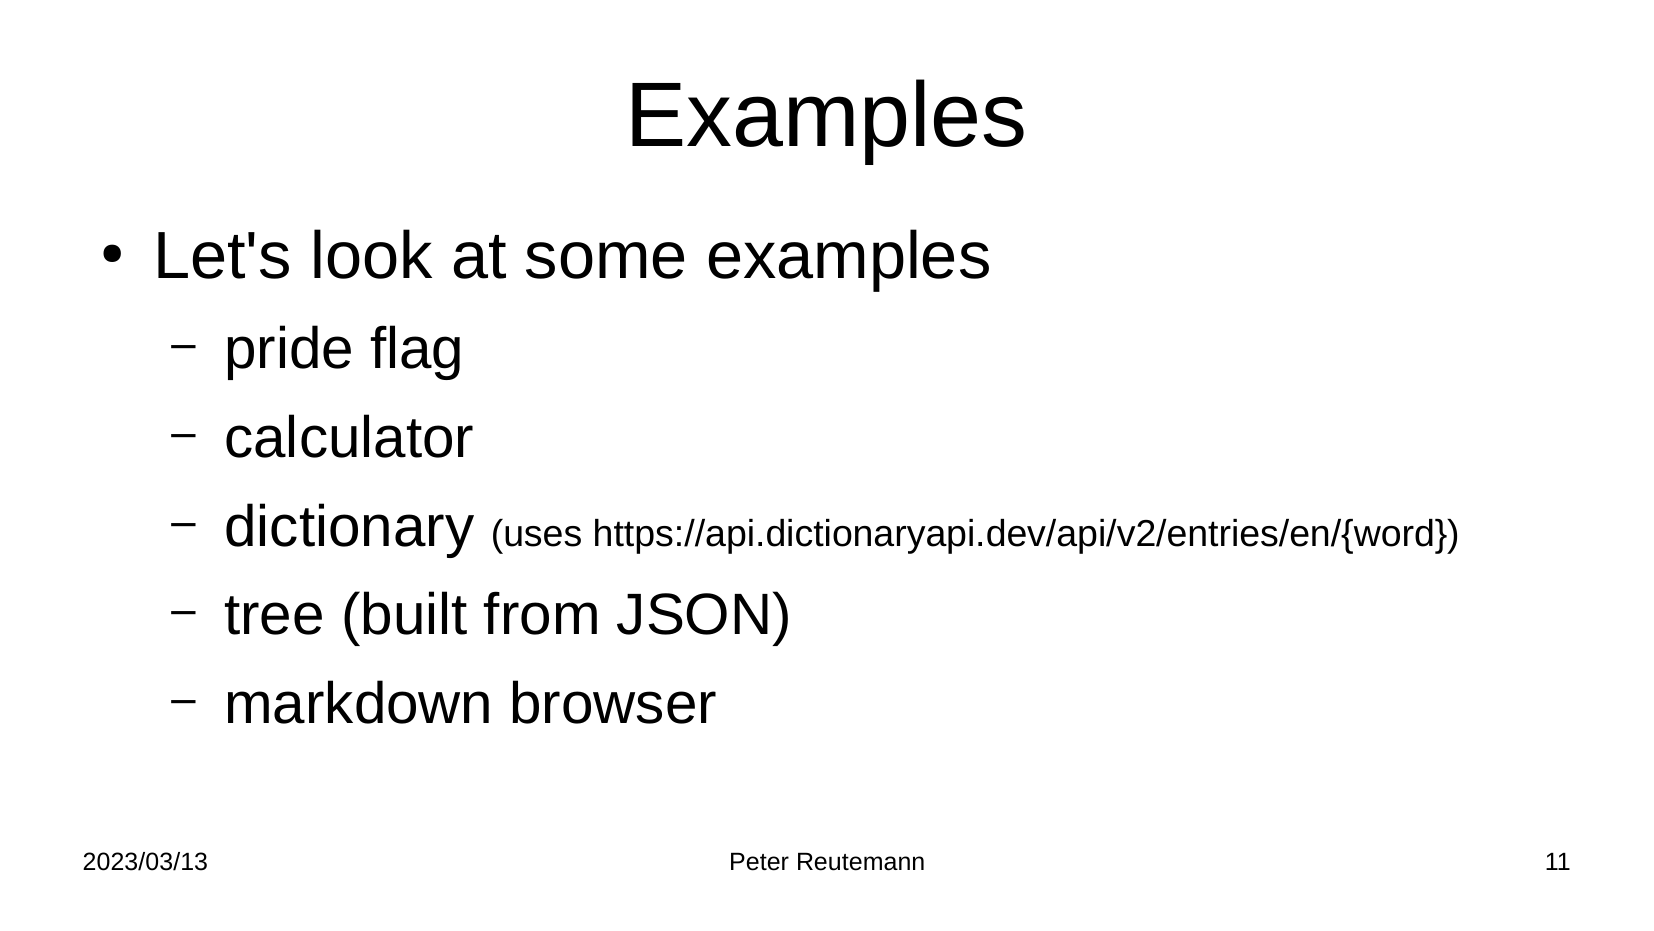

# Examples
Let's look at some examples
pride flag
calculator
dictionary (uses https://api.dictionaryapi.dev/api/v2/entries/en/{word})
tree (built from JSON)
markdown browser
2023/03/13
Peter Reutemann
11